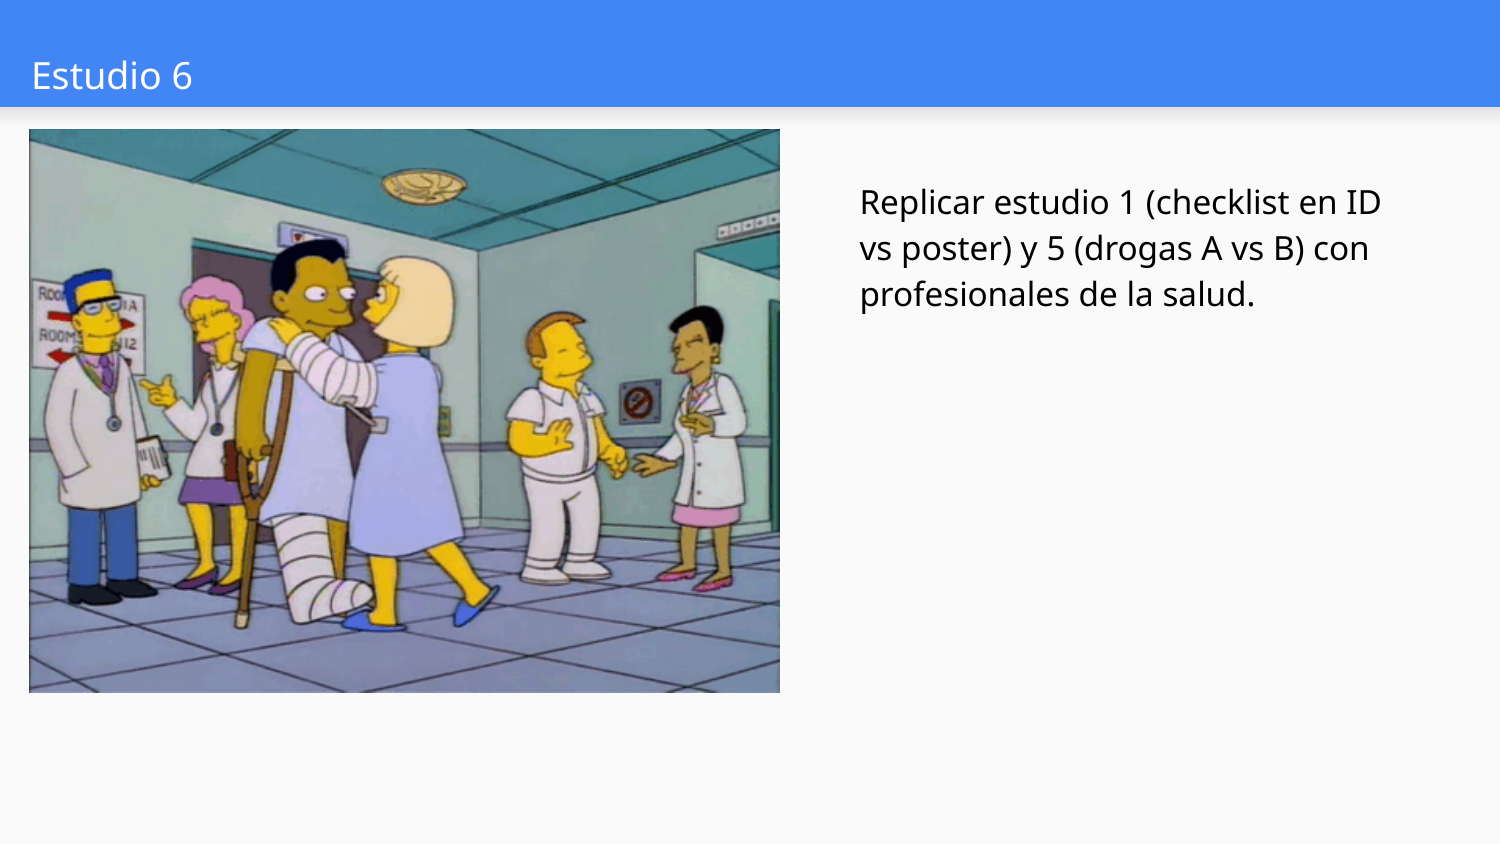

# Estudio 6
Replicar estudio 1 (checklist en ID vs poster) y 5 (drogas A vs B) con profesionales de la salud.